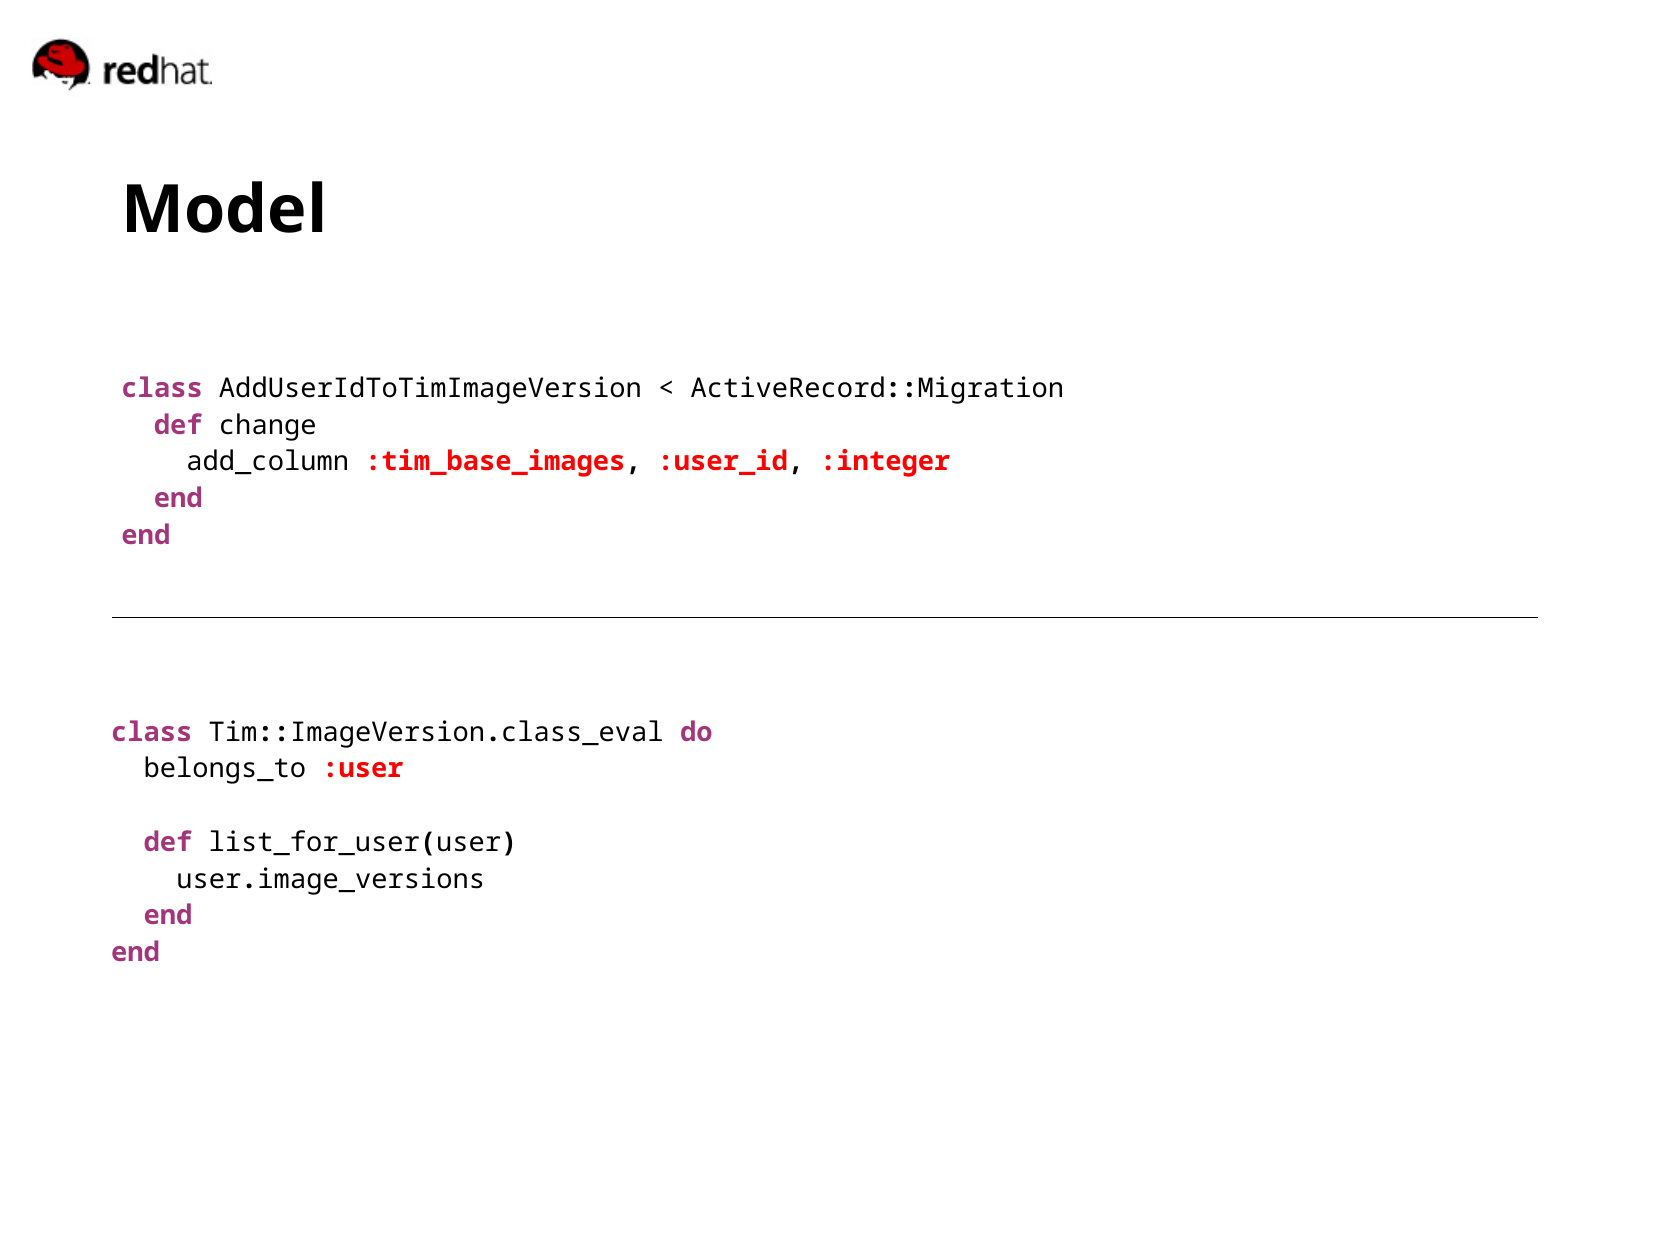

# Model
class AddUserIdToTimImageVersion < ActiveRecord::Migration
 def change
 add_column :tim_base_images, :user_id, :integer
 end
end
class Tim::ImageVersion.class_eval do
 belongs_to :user
 def list_for_user(user)
 user.image_versions
 end
end